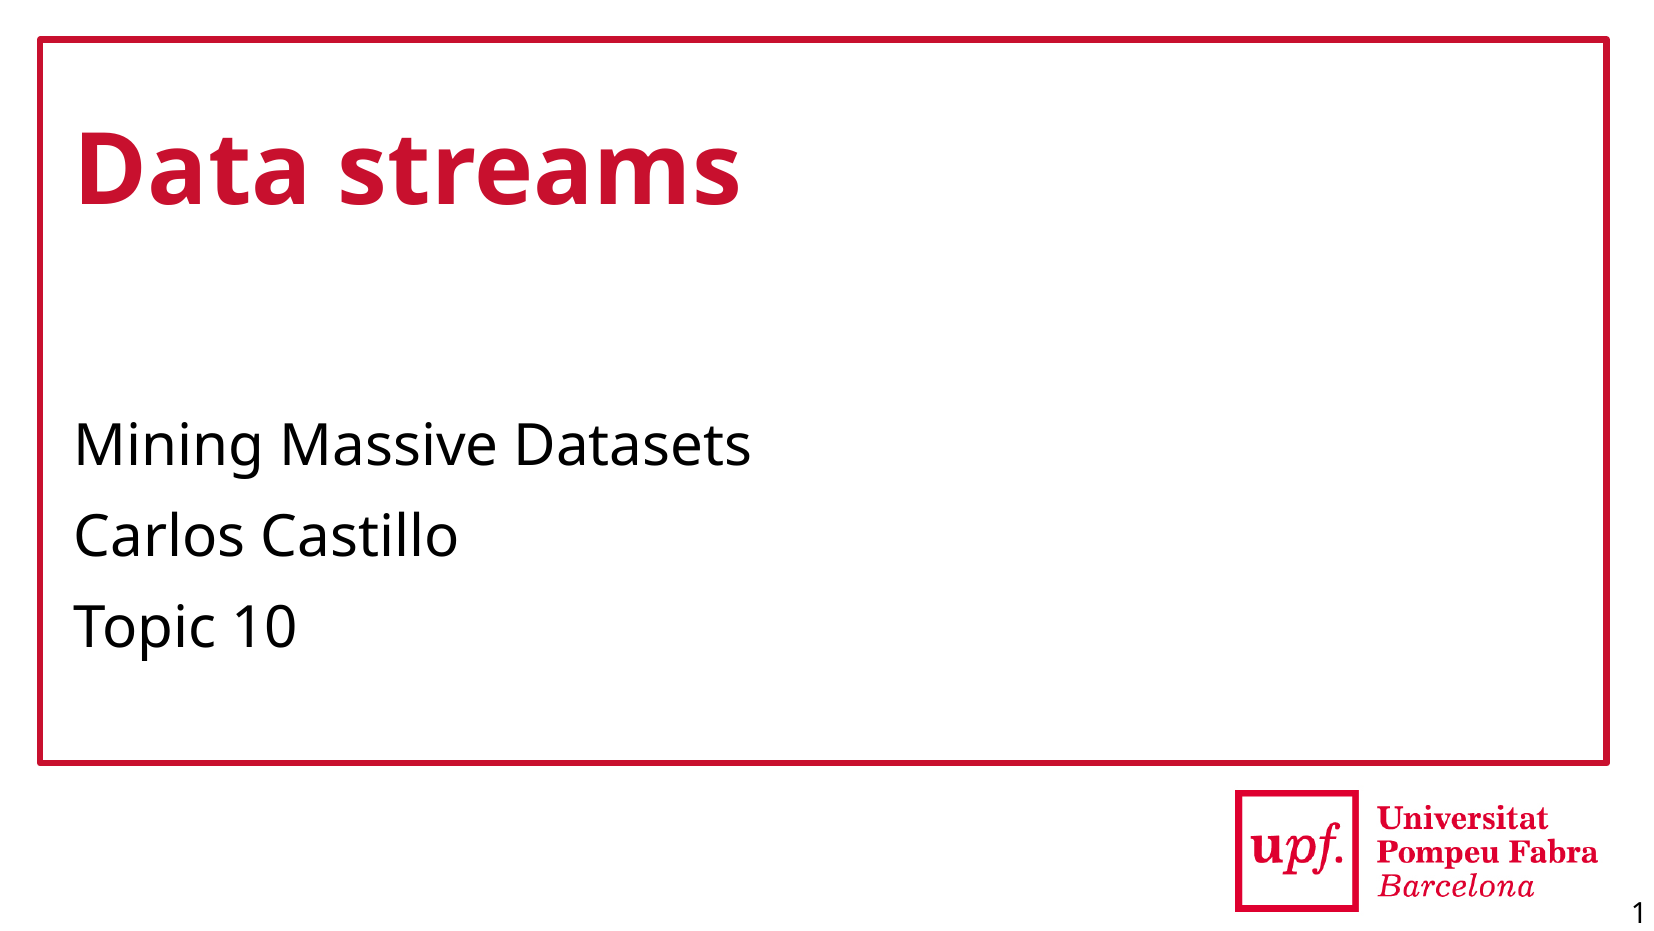

Data streams
Mining Massive Datasets
Carlos Castillo
Topic 10
1